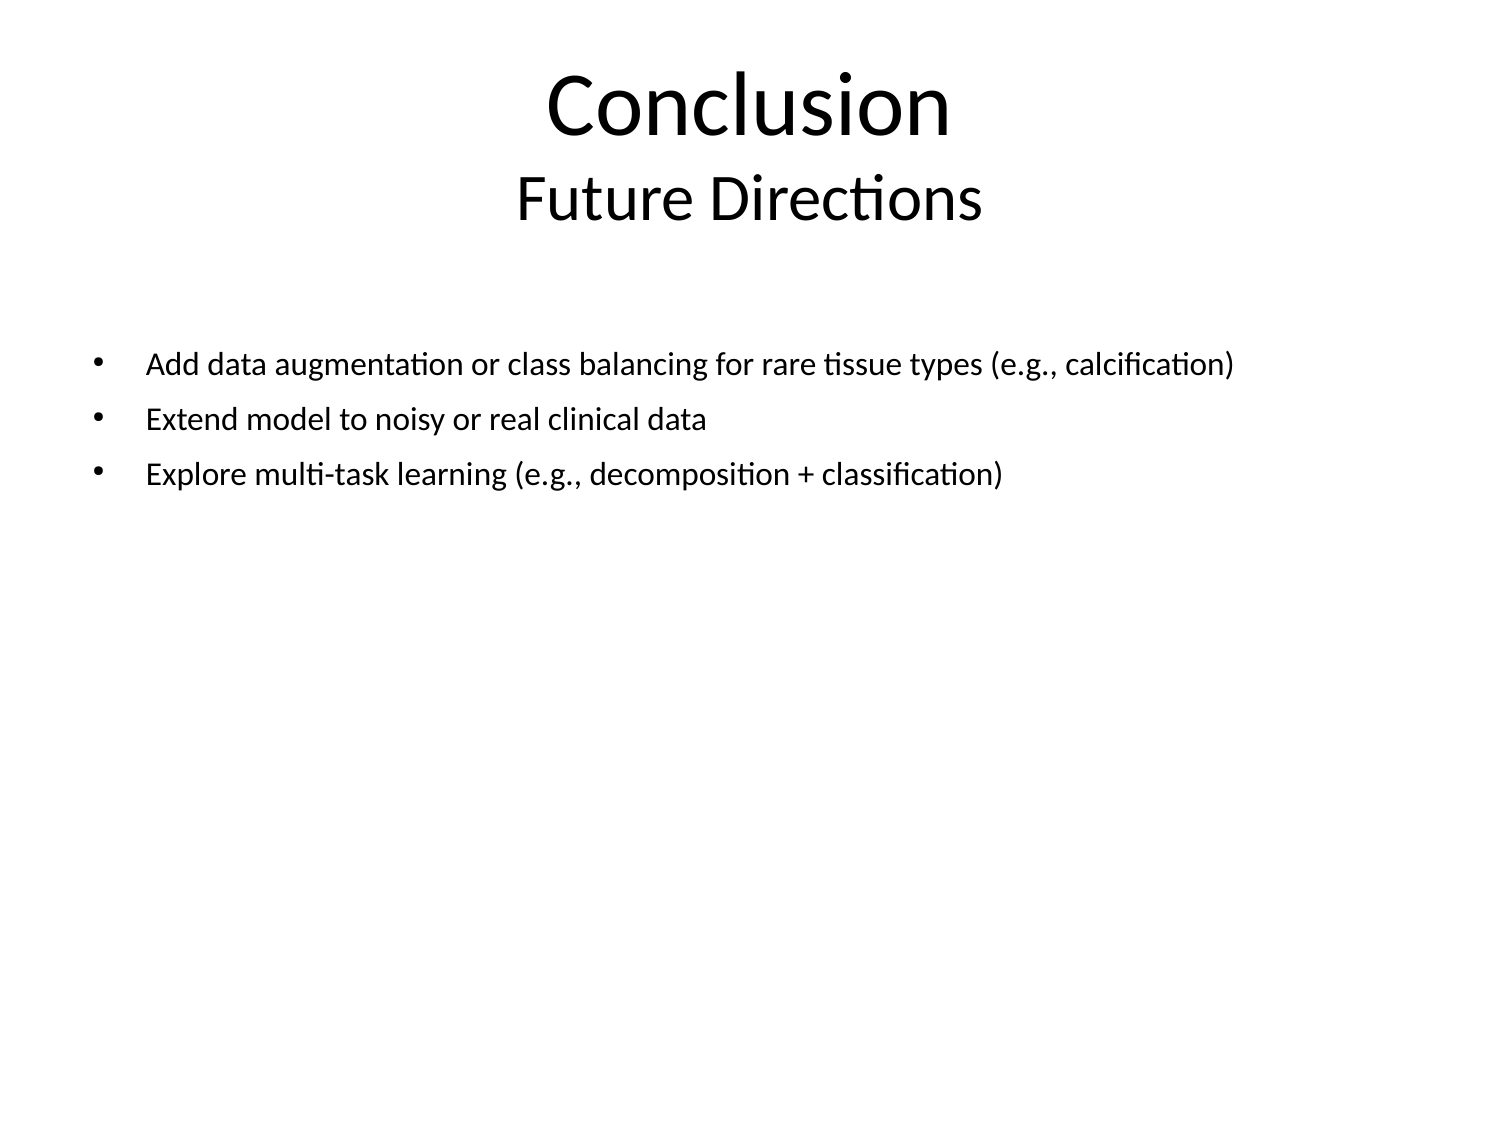

# Conclusion Future Directions
Add data augmentation or class balancing for rare tissue types (e.g., calcification)
Extend model to noisy or real clinical data
Explore multi-task learning (e.g., decomposition + classification)